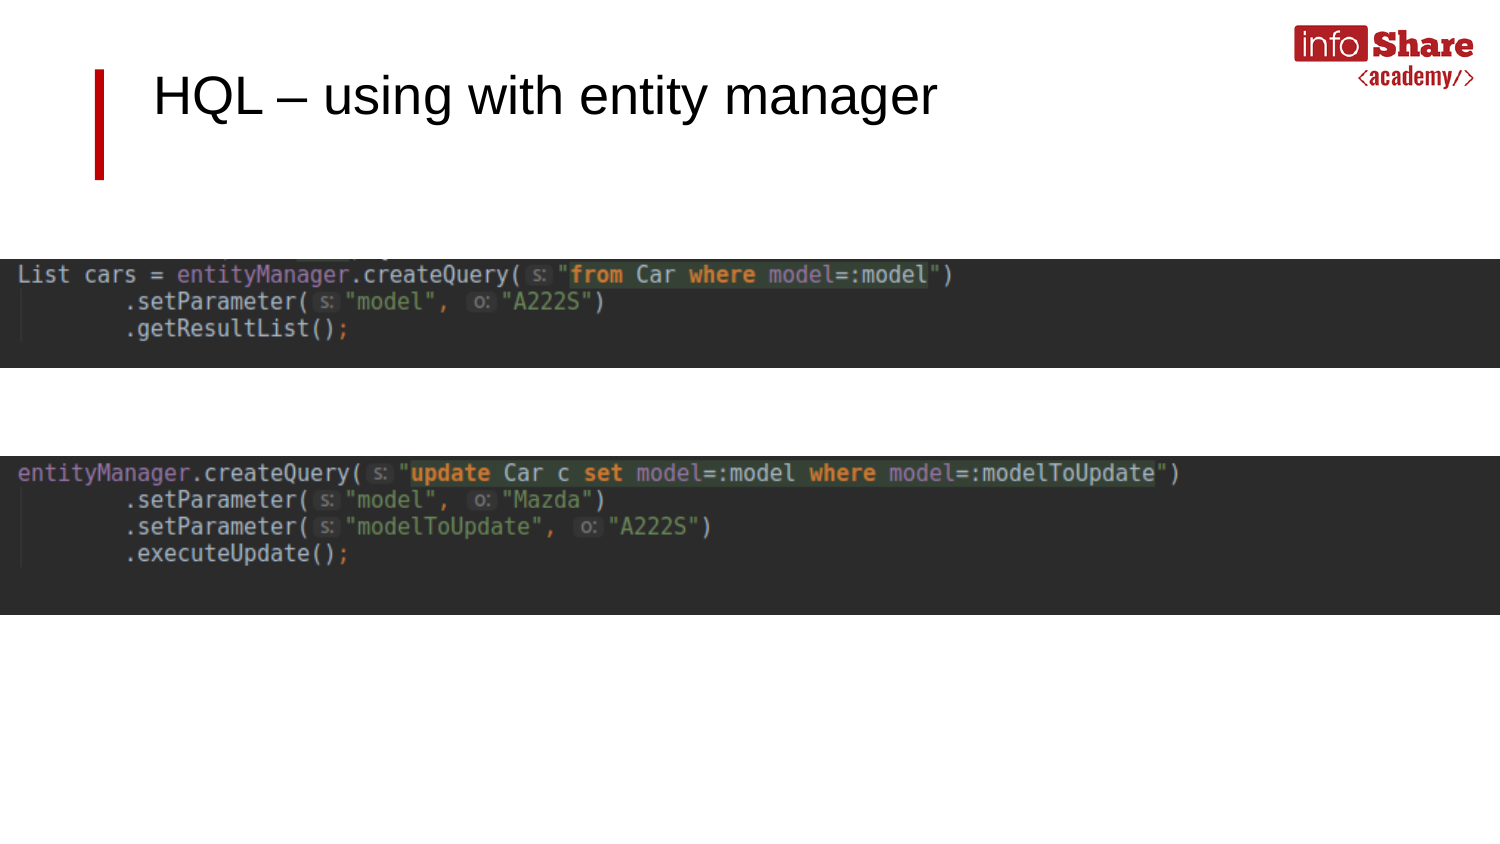

# HQL – using with entity manager